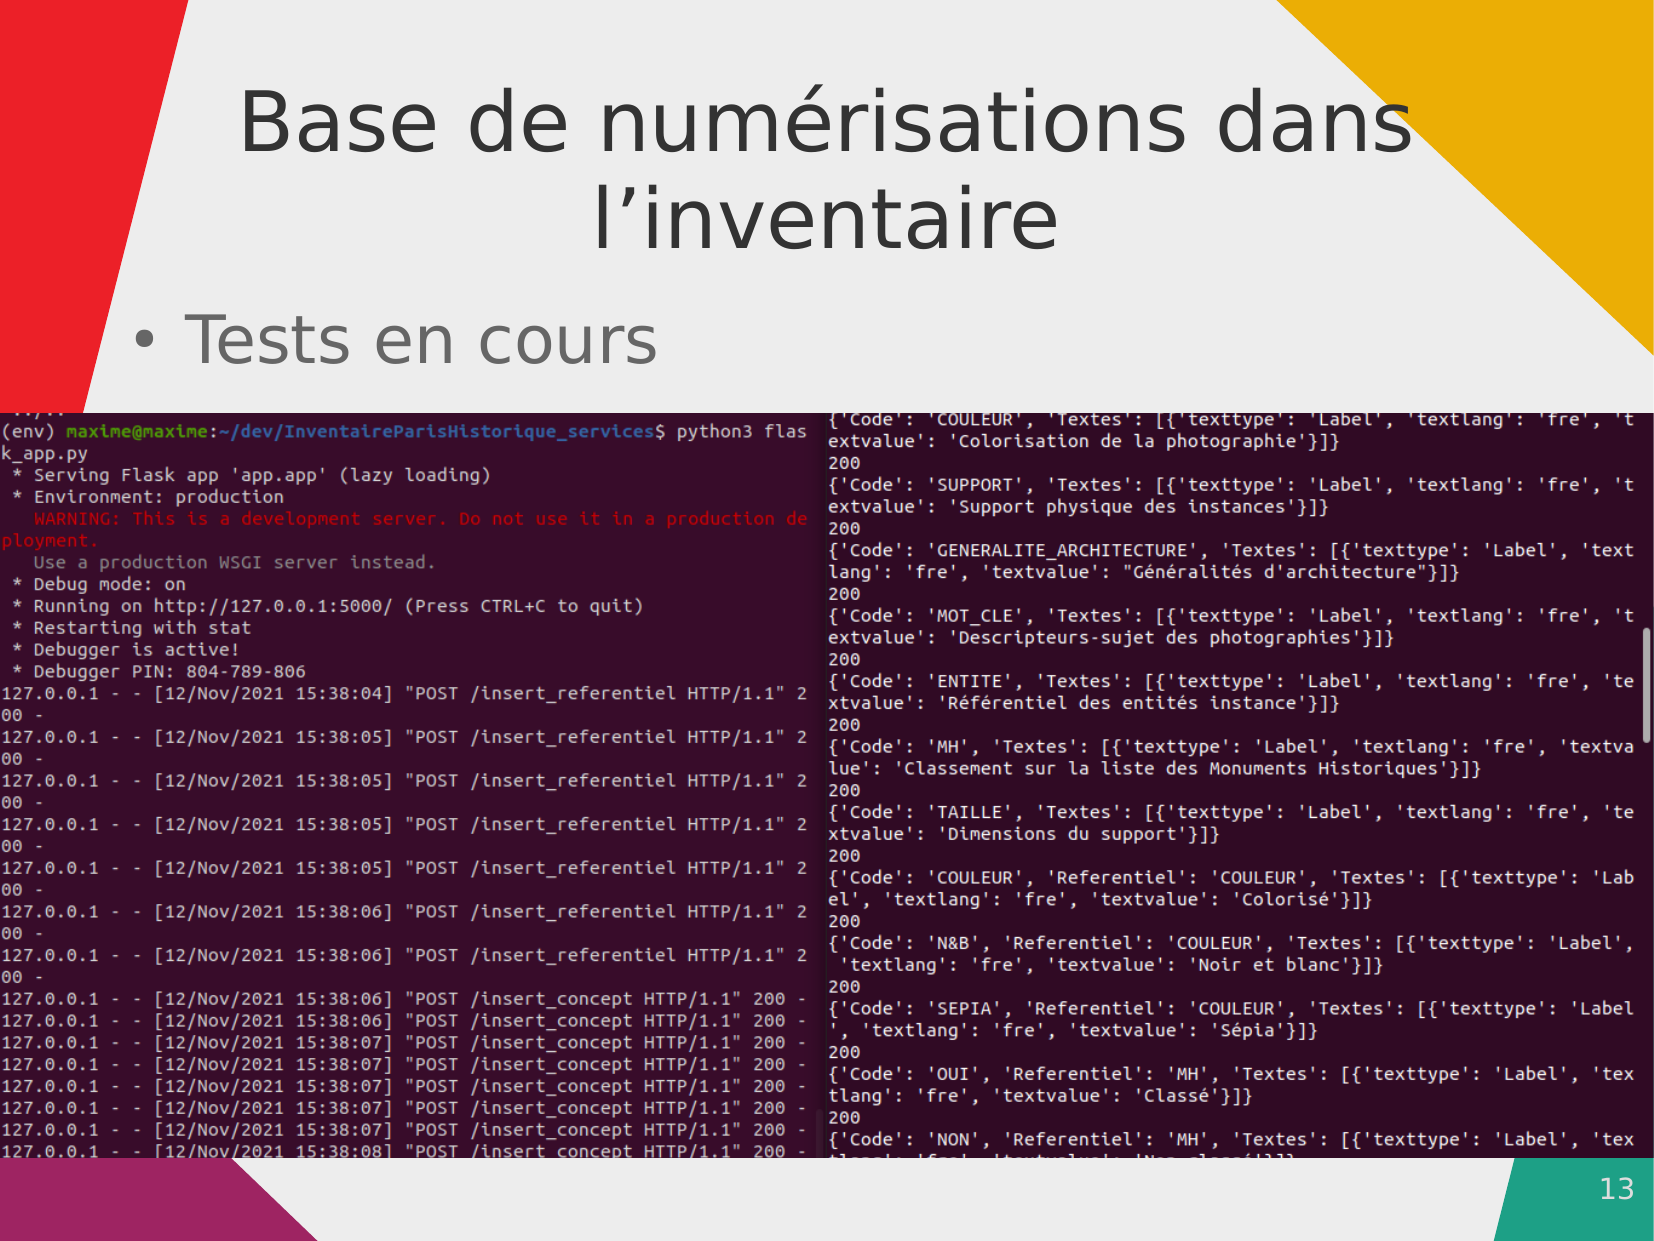

# Base de numérisations dans l’inventaire
Tests en cours
13